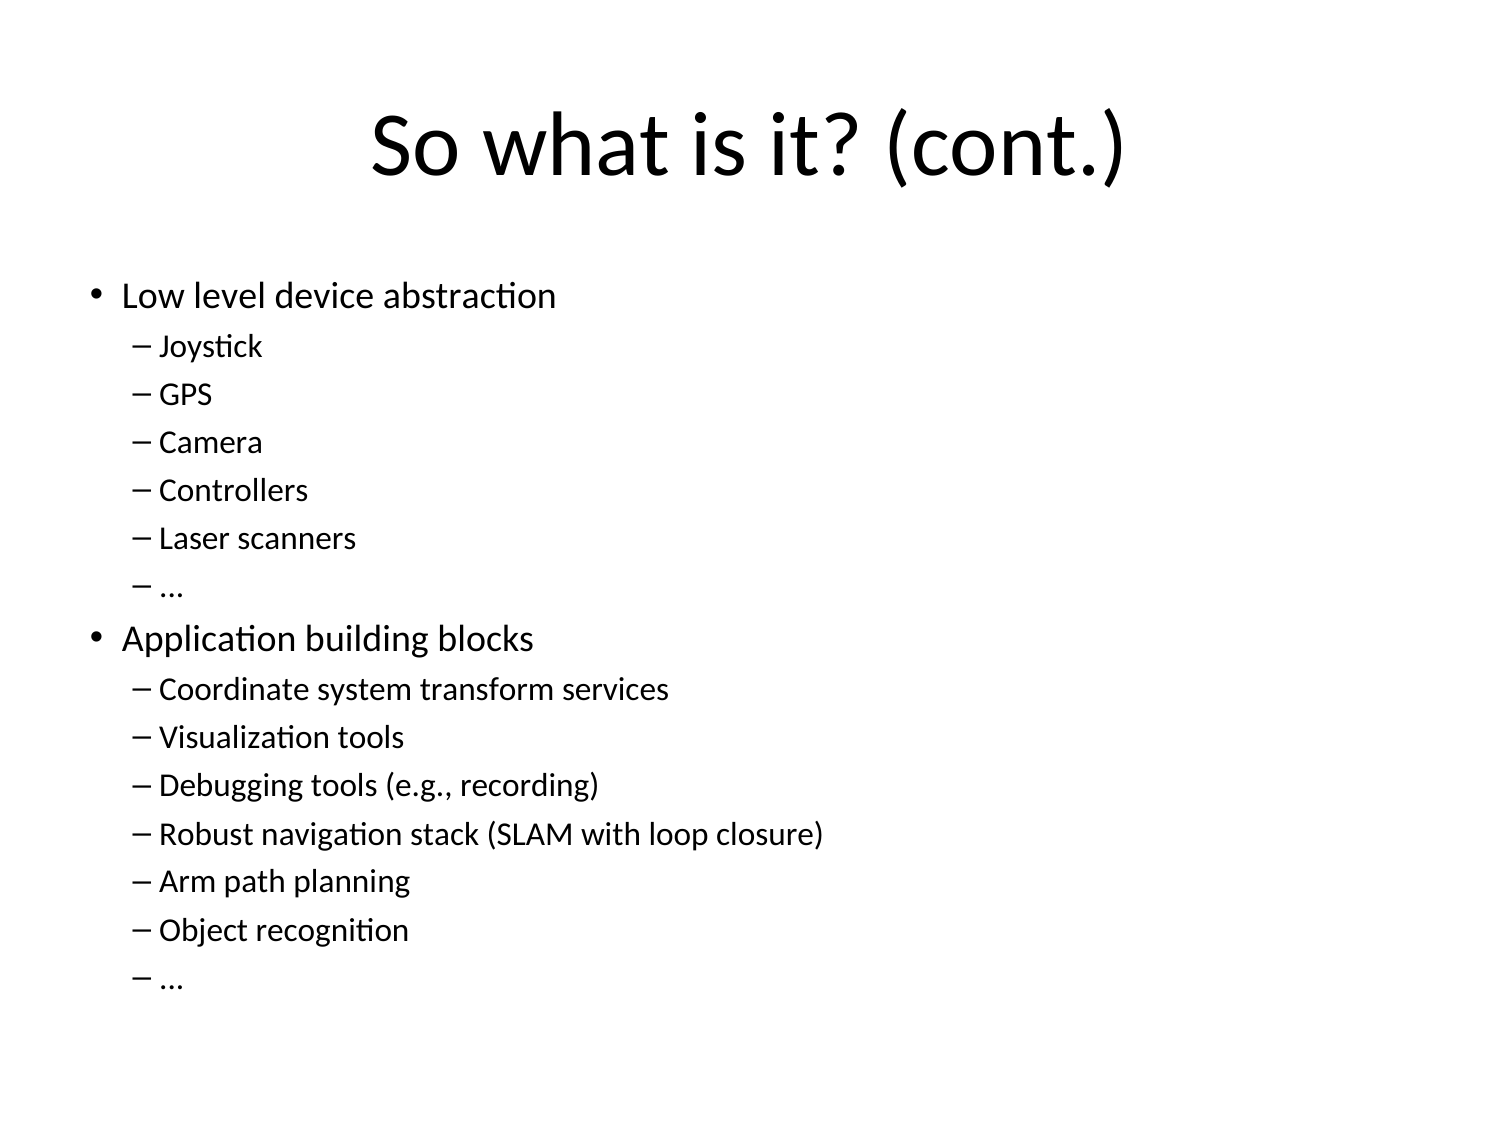

# So what is it? (cont.)
Low level device abstraction
Joystick
GPS
Camera
Controllers
Laser scanners
...
Application building blocks
Coordinate system transform services
Visualization tools
Debugging tools (e.g., recording)
Robust navigation stack (SLAM with loop closure)
Arm path planning
Object recognition
...